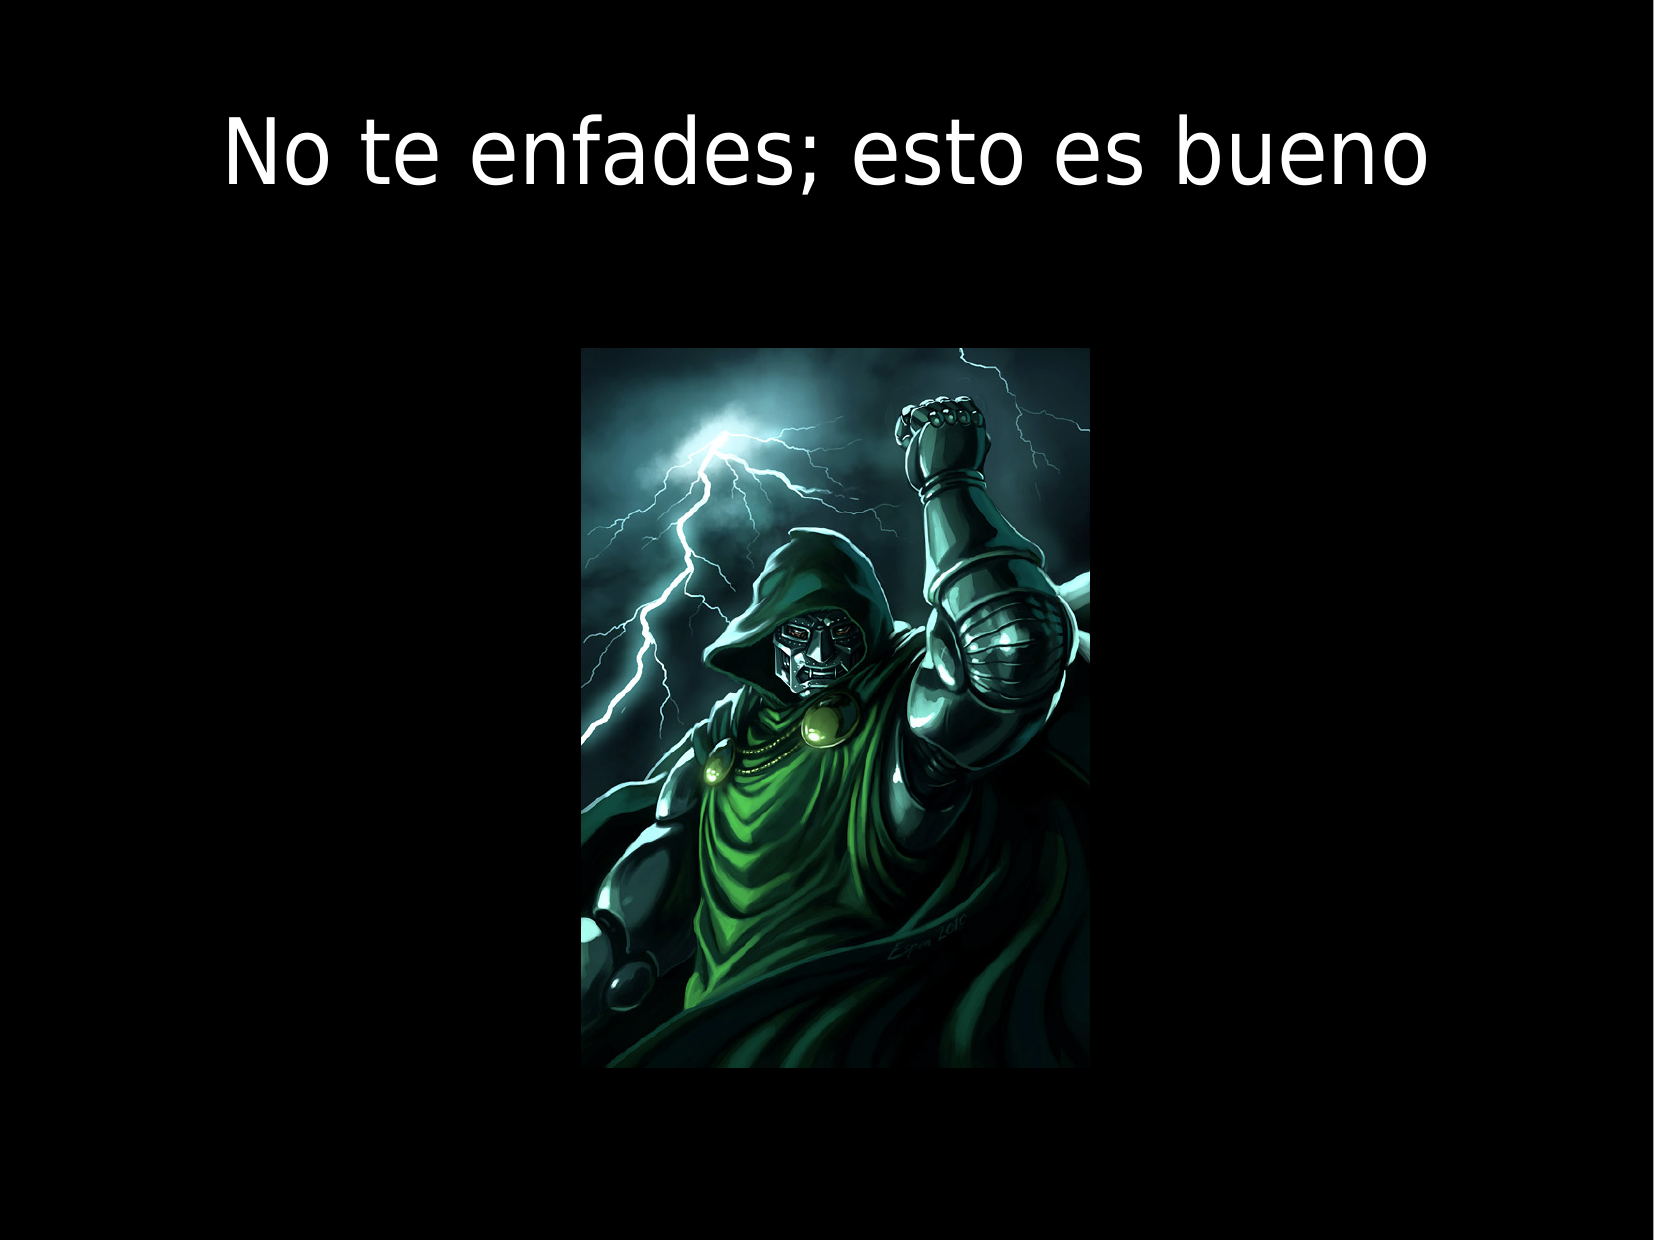

# No te enfades; esto es bueno